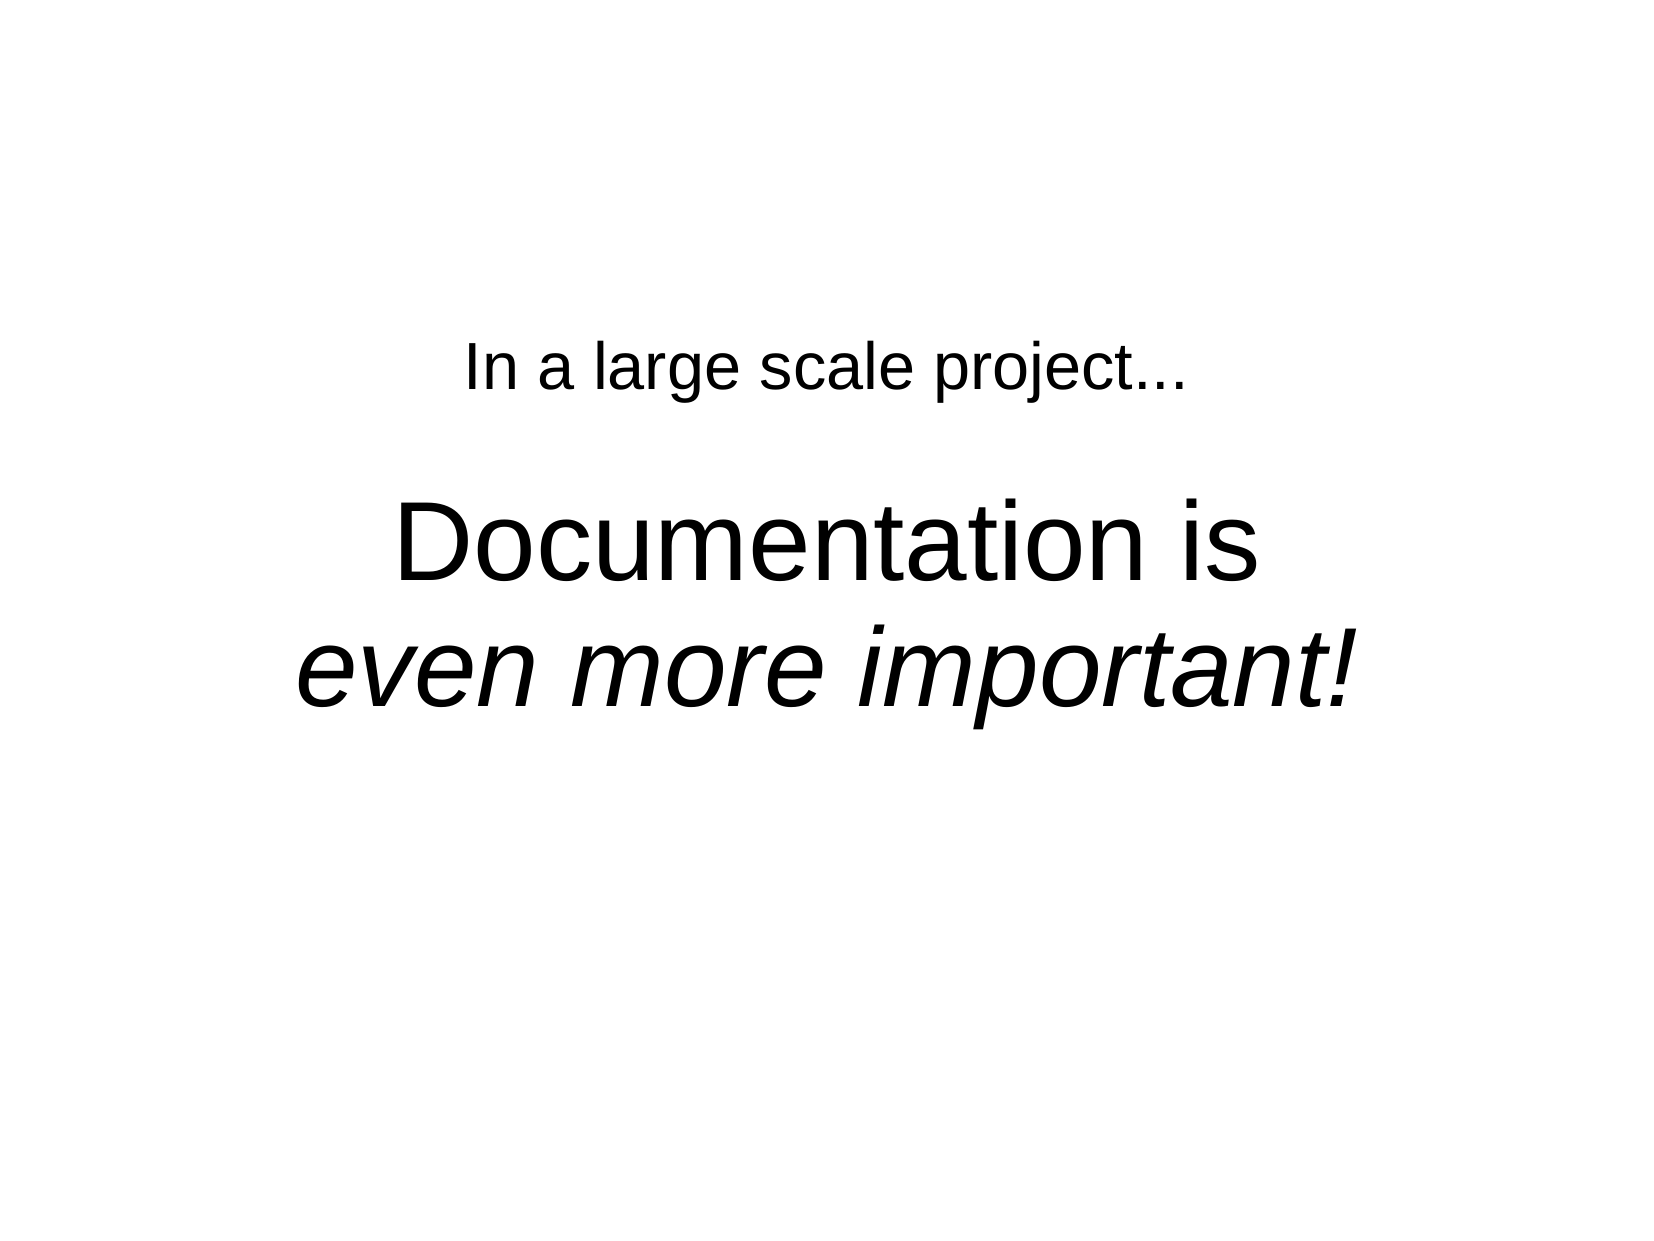

# In a large scale project...
Documentation is
even more important!